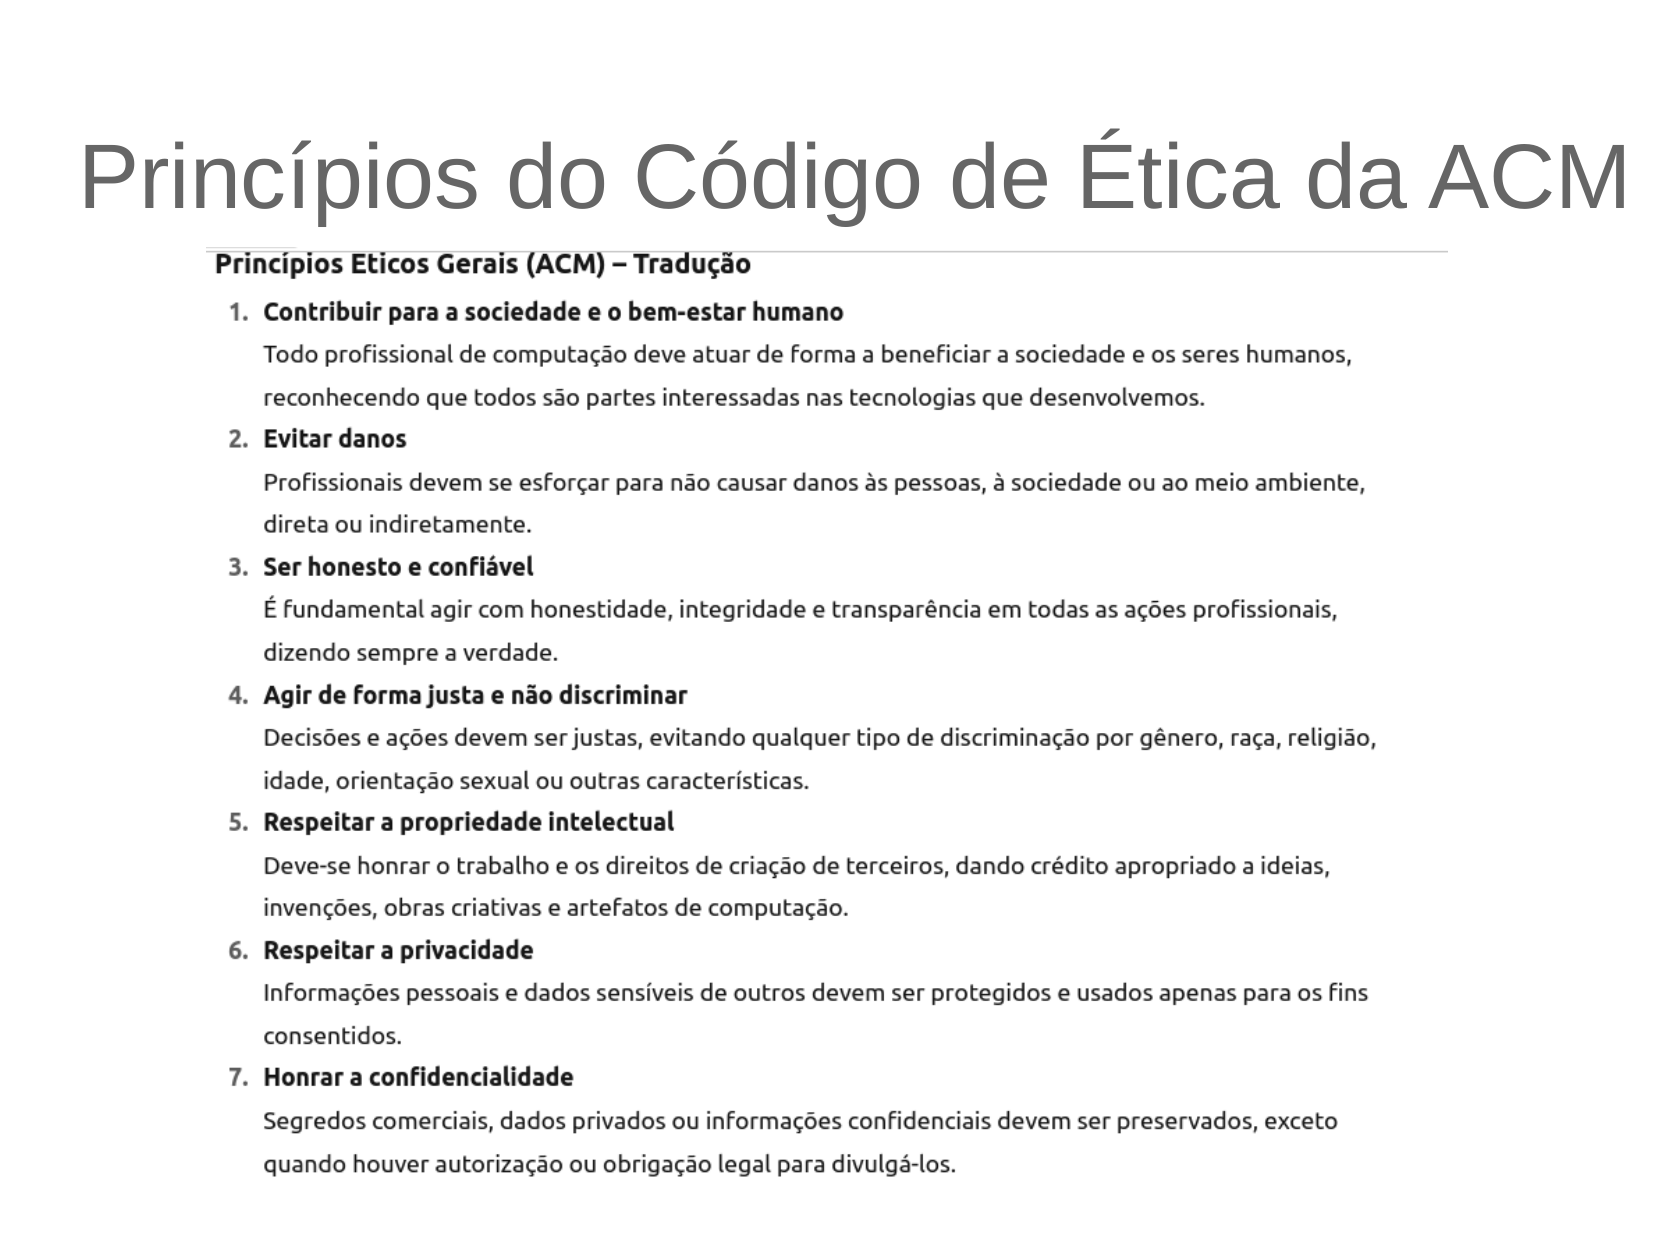

# Princípios do Código de Ética da ACM